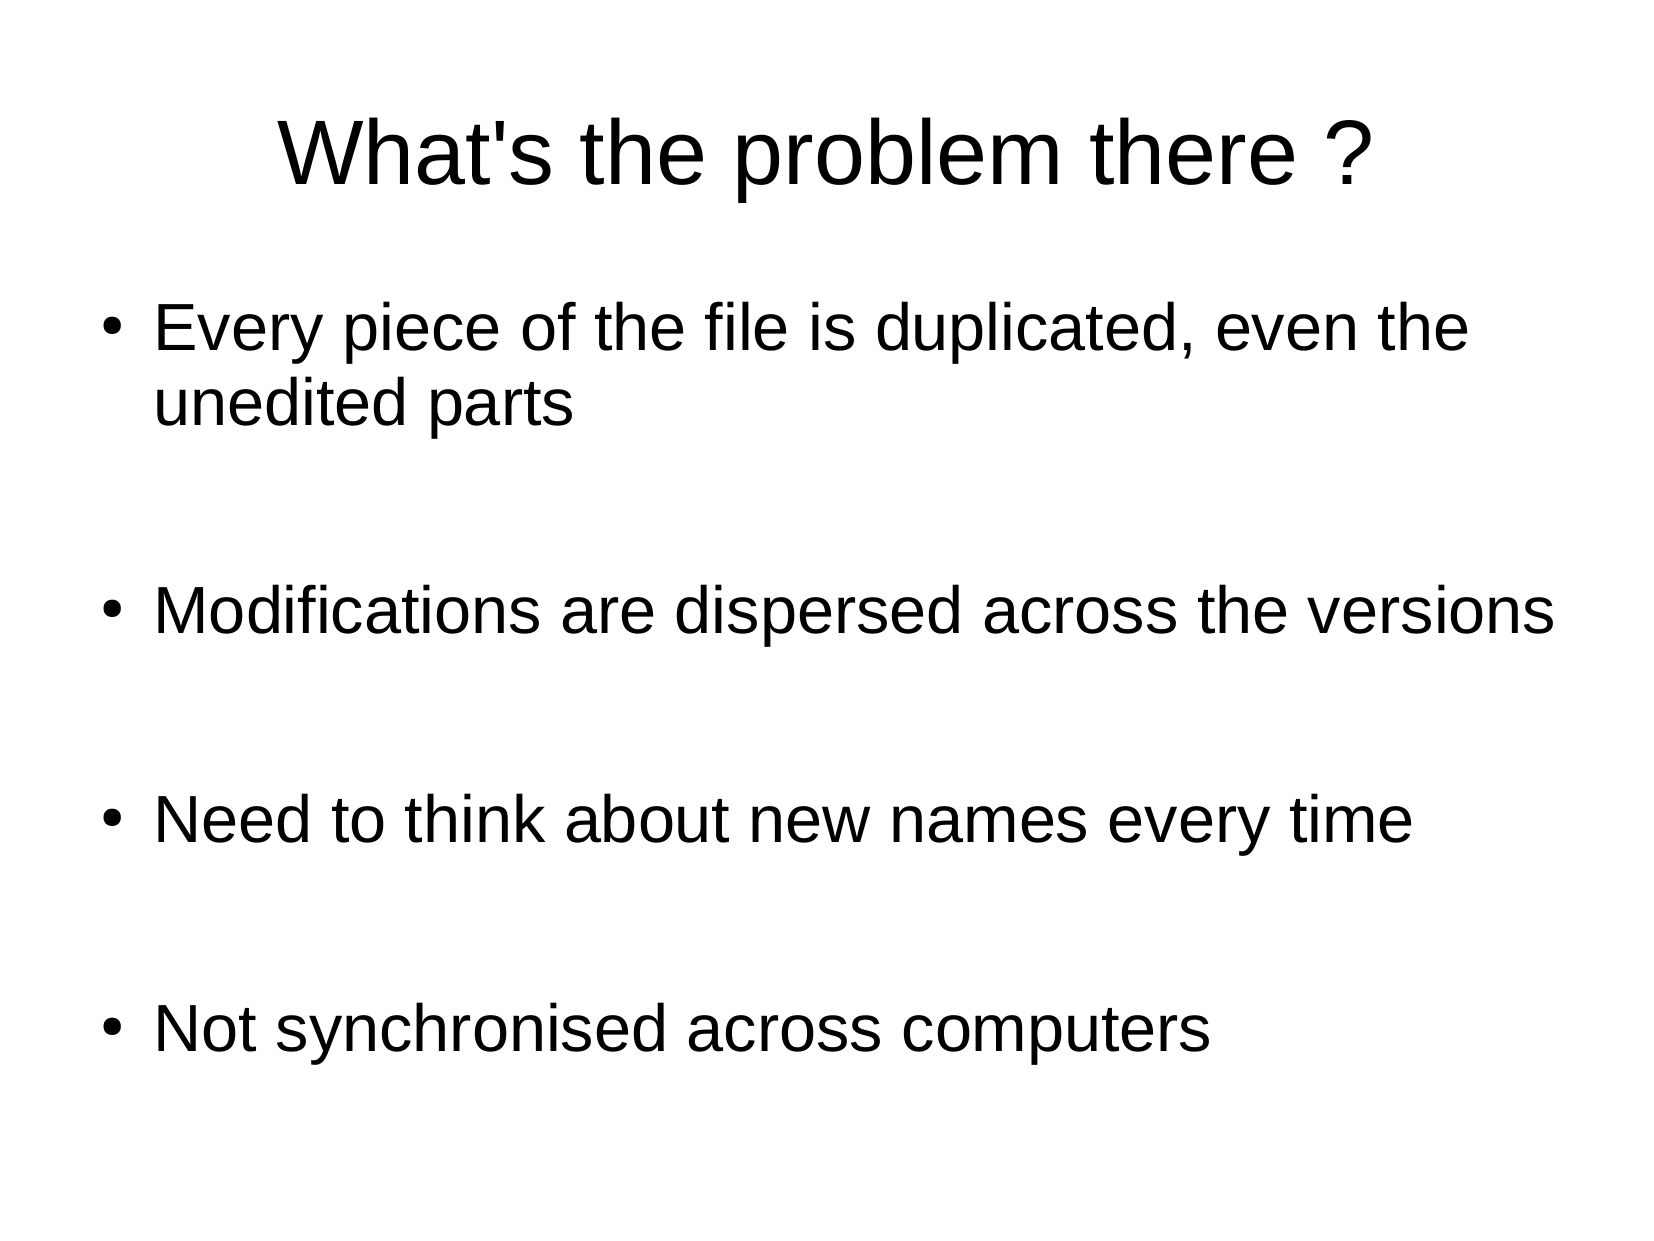

# What's the problem there ?
Every piece of the file is duplicated, even the unedited parts
Modifications are dispersed across the versions
Need to think about new names every time
Not synchronised across computers